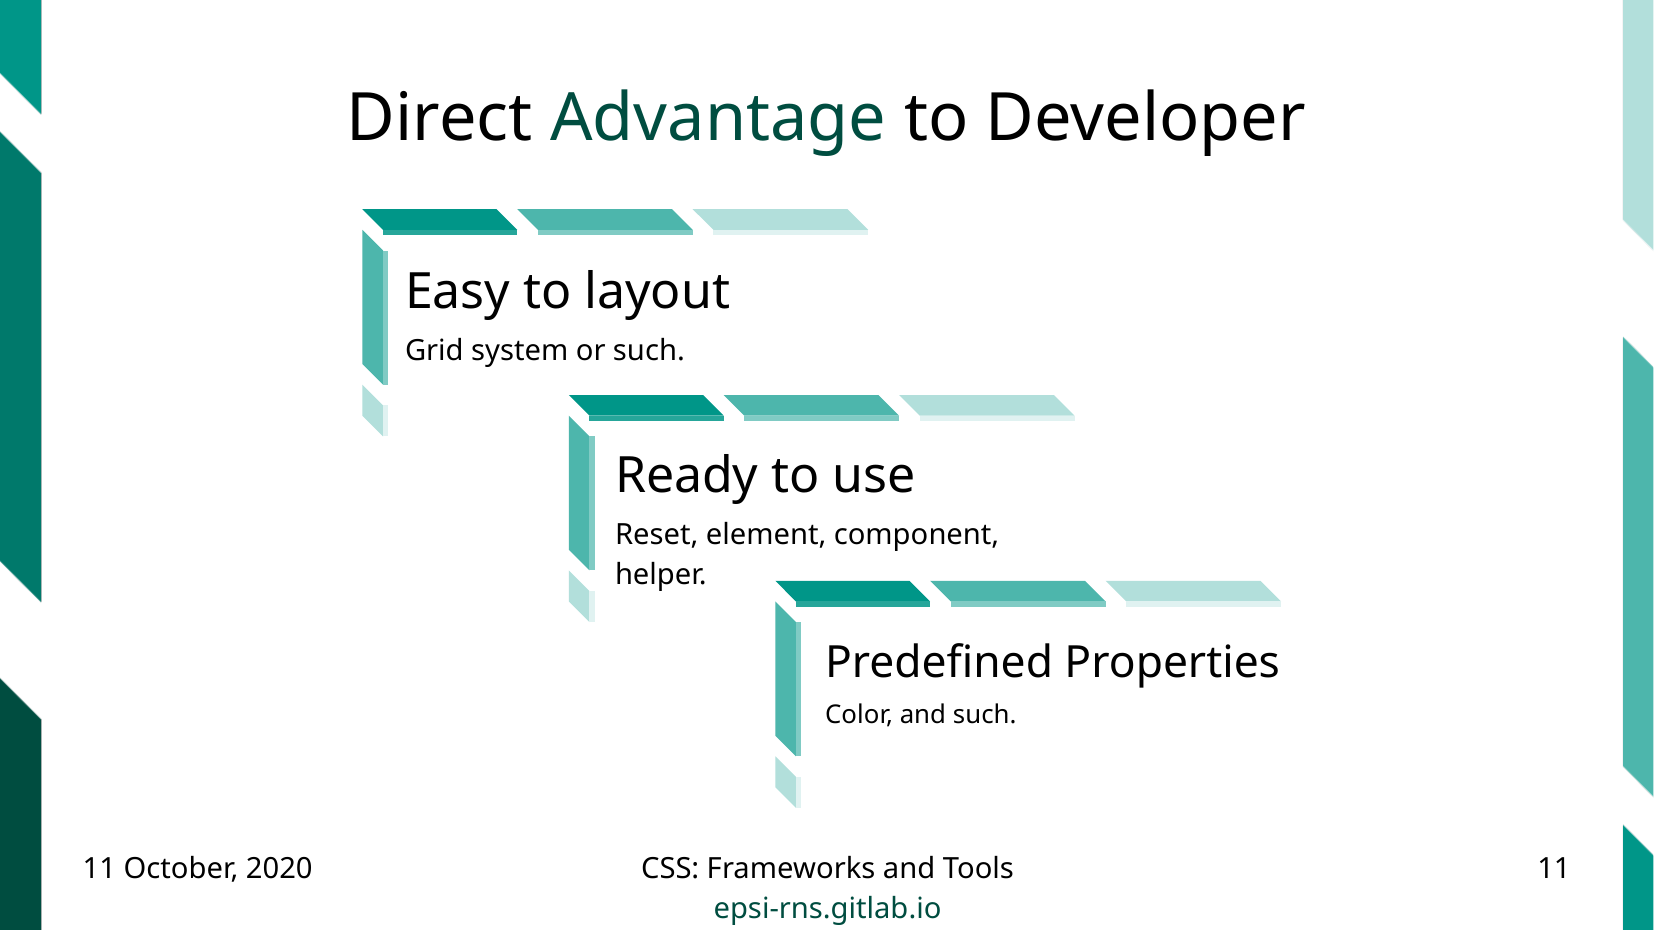

# Direct Advantage to Developer
Easy to layout
Grid system or such.
Ready to use
Reset, element, component, helper.
Predefined Properties
Color, and such.
11 October, 2020
CSS: Frameworks and Tools
11